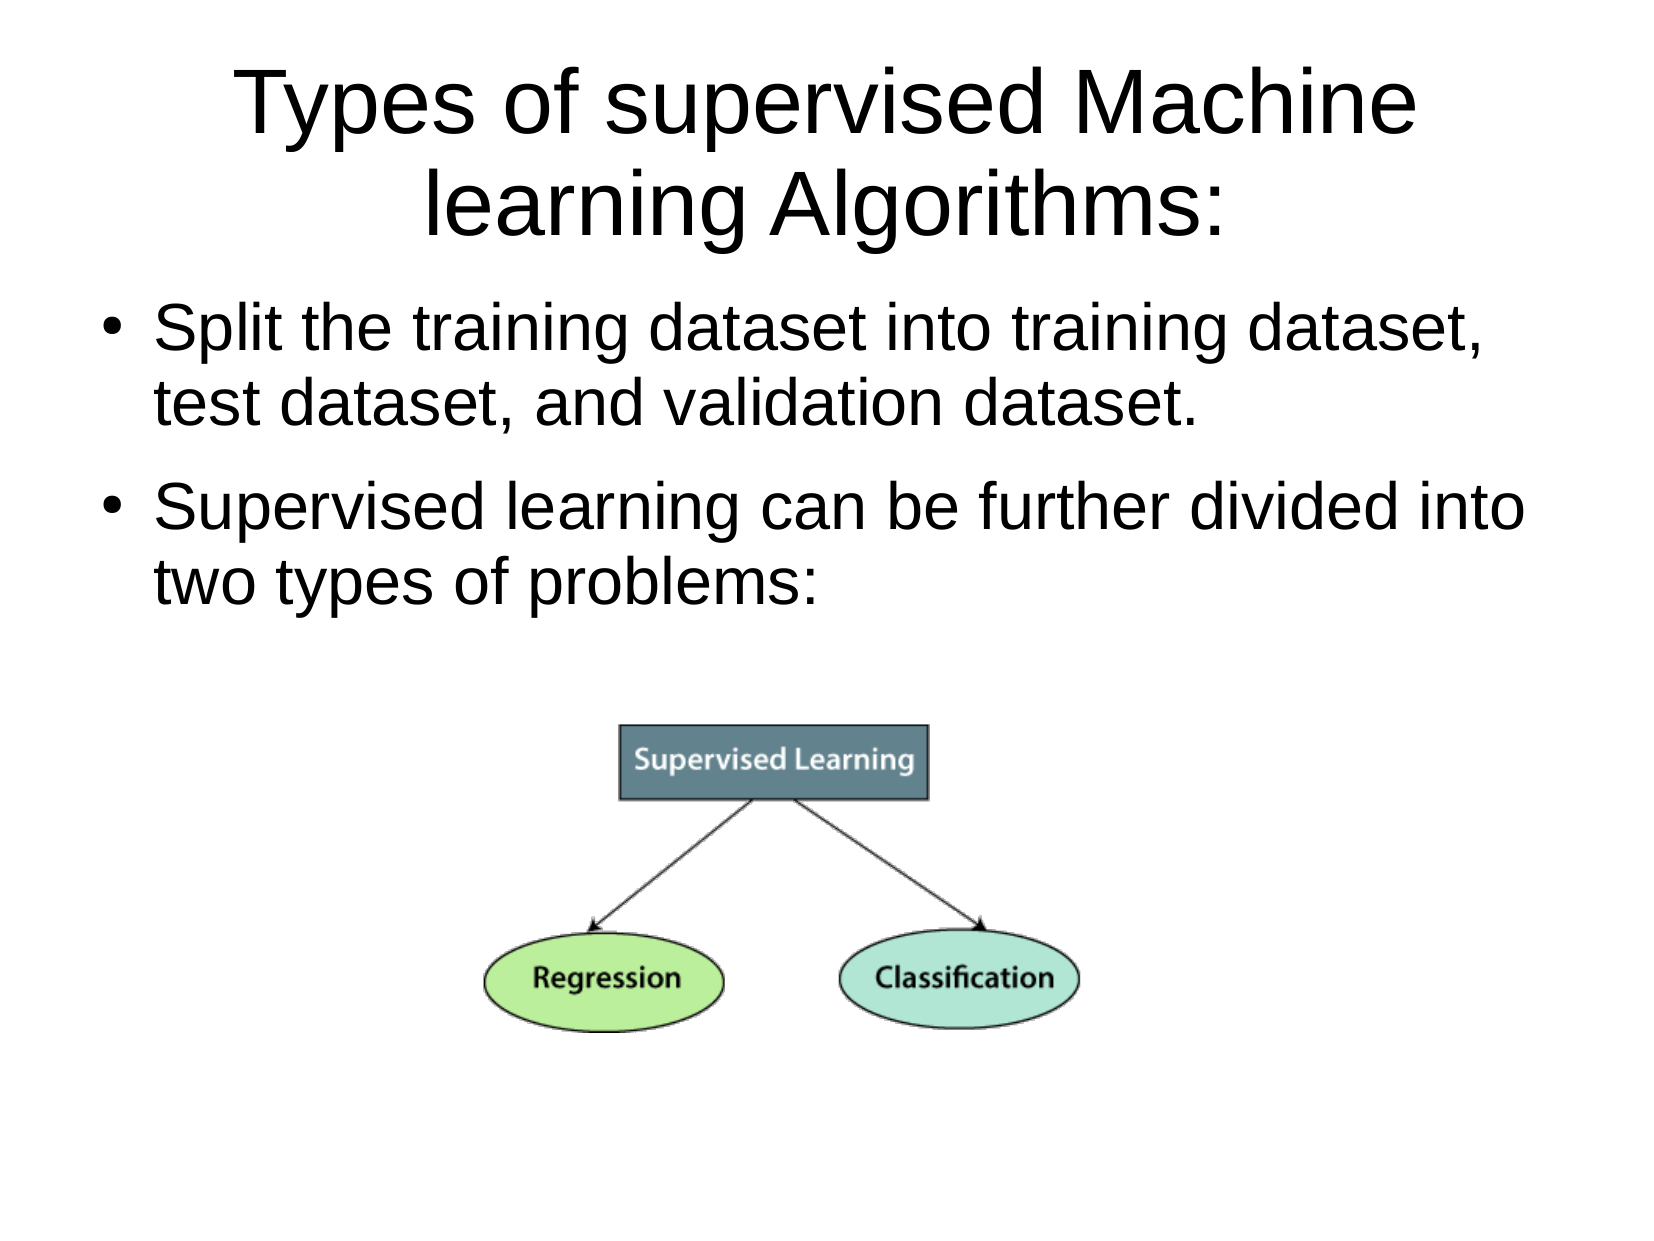

# Types of supervised Machine learning Algorithms:
Split the training dataset into training dataset, test dataset, and validation dataset.
Supervised learning can be further divided into two types of problems: